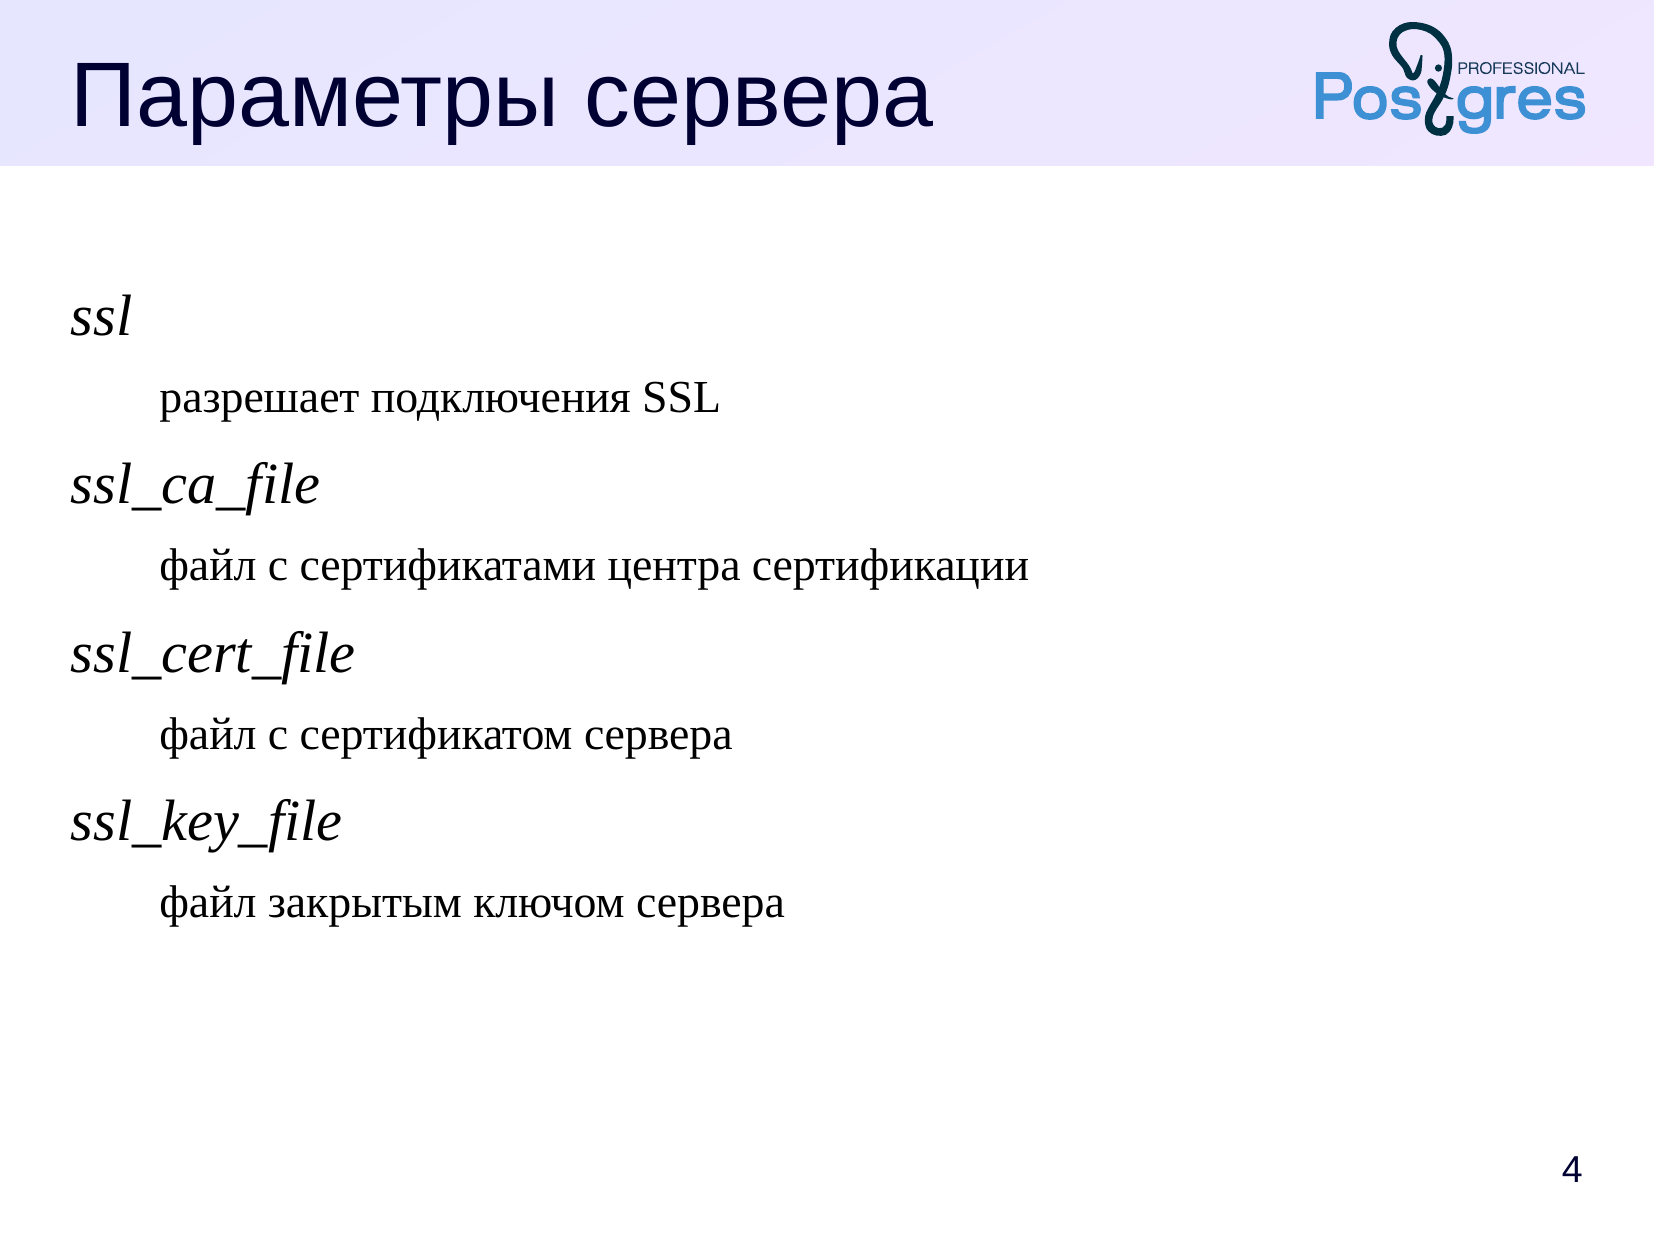

# Параметры сервера
ssl
разрешает подключения SSL
ssl_ca_file
файл с сертификатами центра сертификации
ssl_cert_file
файл с сертификатом сервера
ssl_key_file
файл закрытым ключом сервера